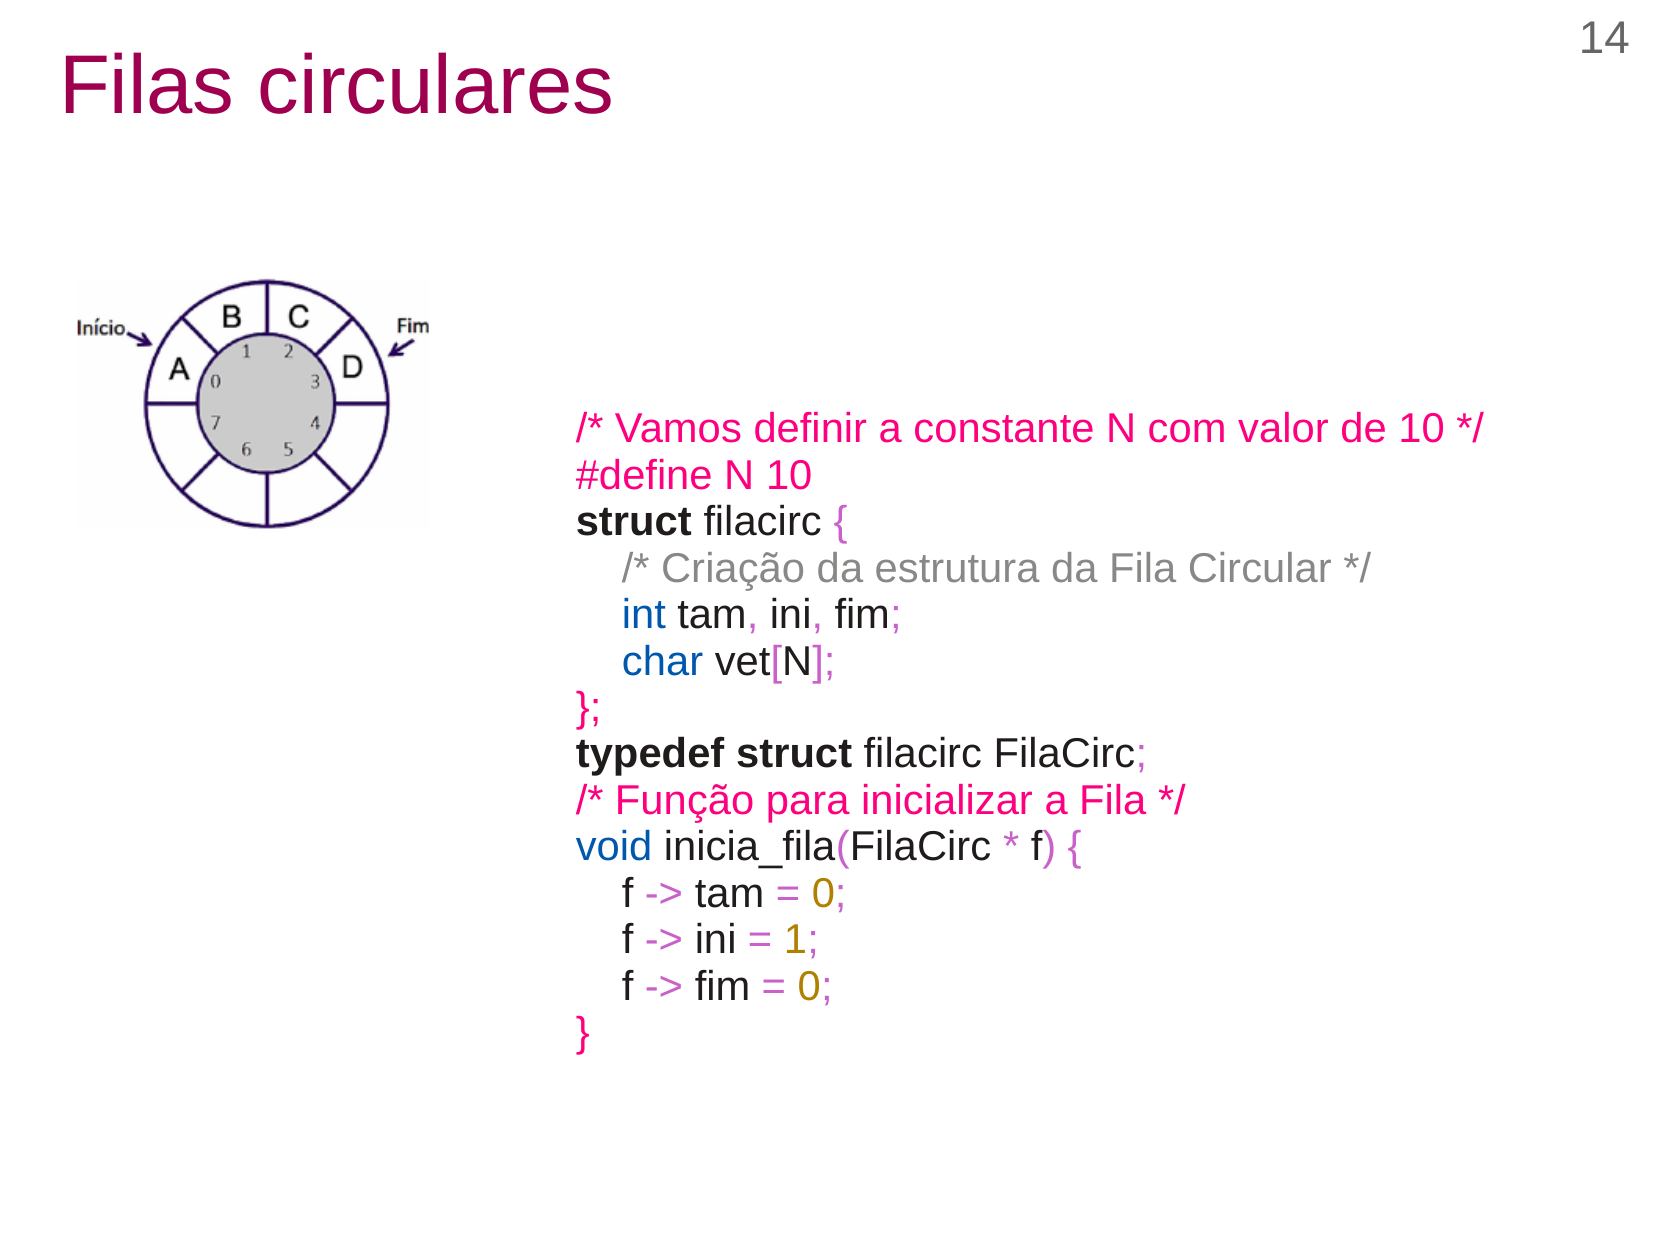

14
# Filas circulares
/* Vamos definir a constante N com valor de 10 */
#define N 10
struct filacirc {
 /* Criação da estrutura da Fila Circular */
 int tam, ini, fim;
 char vet[N];
};
typedef struct filacirc FilaCirc;
/* Função para inicializar a Fila */
void inicia_fila(FilaCirc * f) {
 f -> tam = 0;
 f -> ini = 1;
 f -> fim = 0;
}